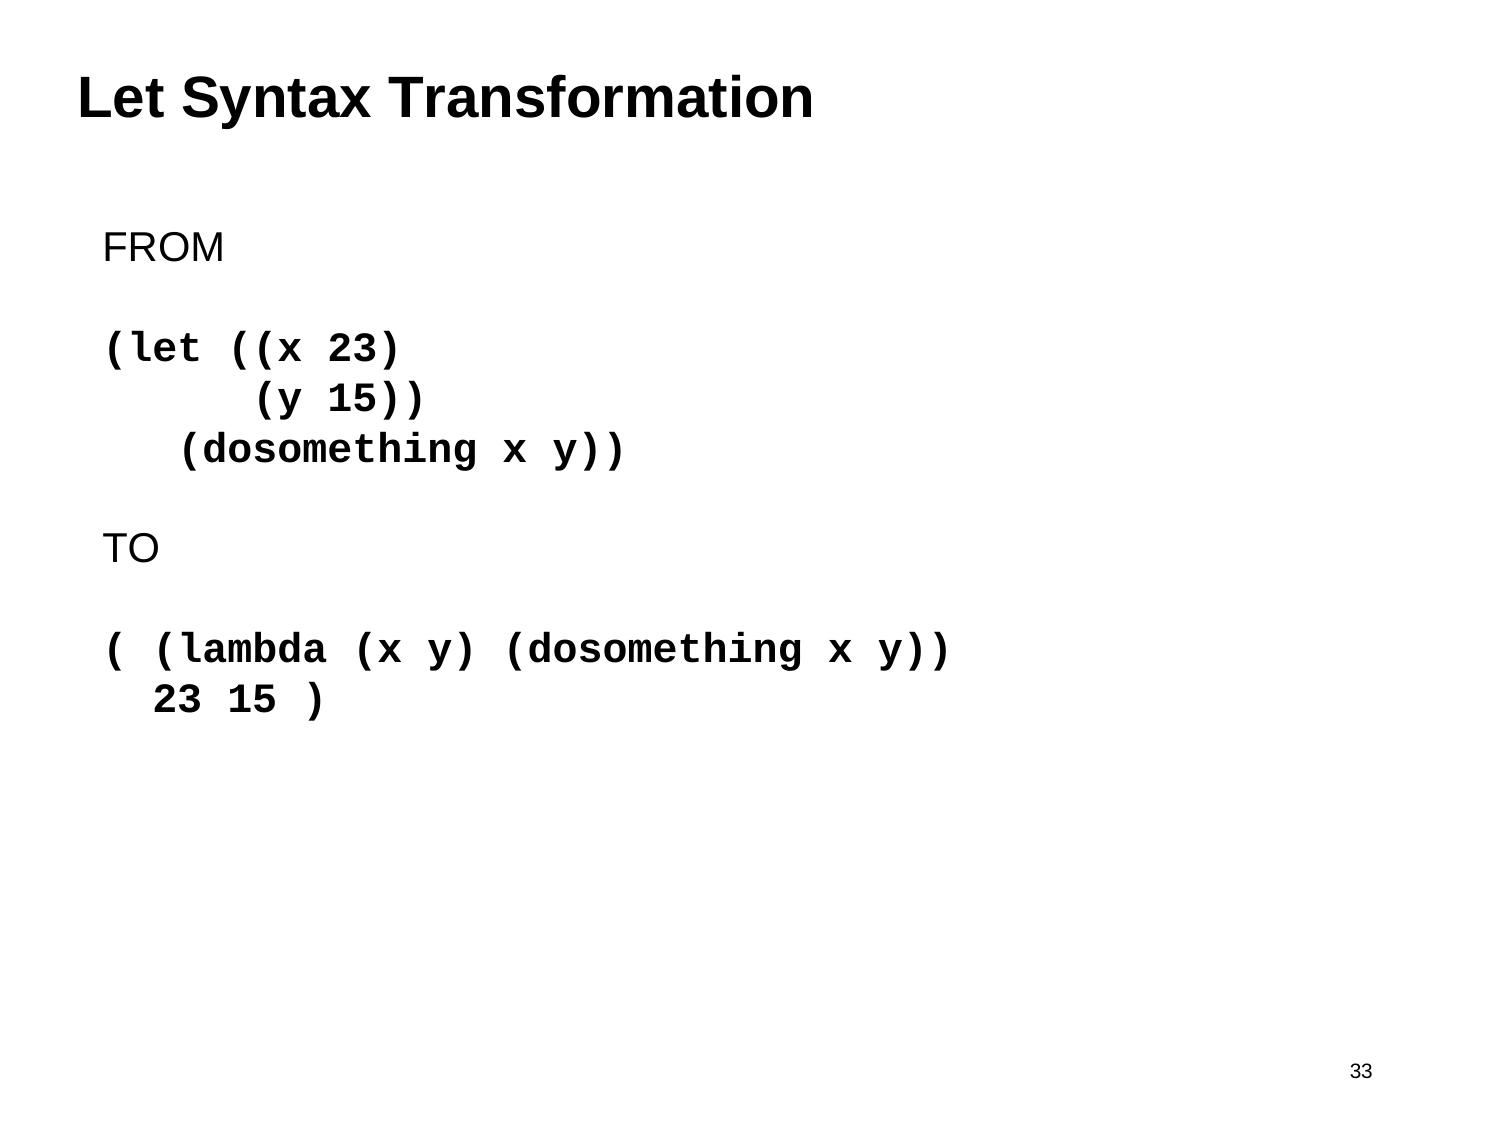

Let Syntax Transformation
FROM
(let ((x 23)
 (y 15))
 (dosomething x y))
TO
( (lambda (x y) (dosomething x y))
 23 15 )